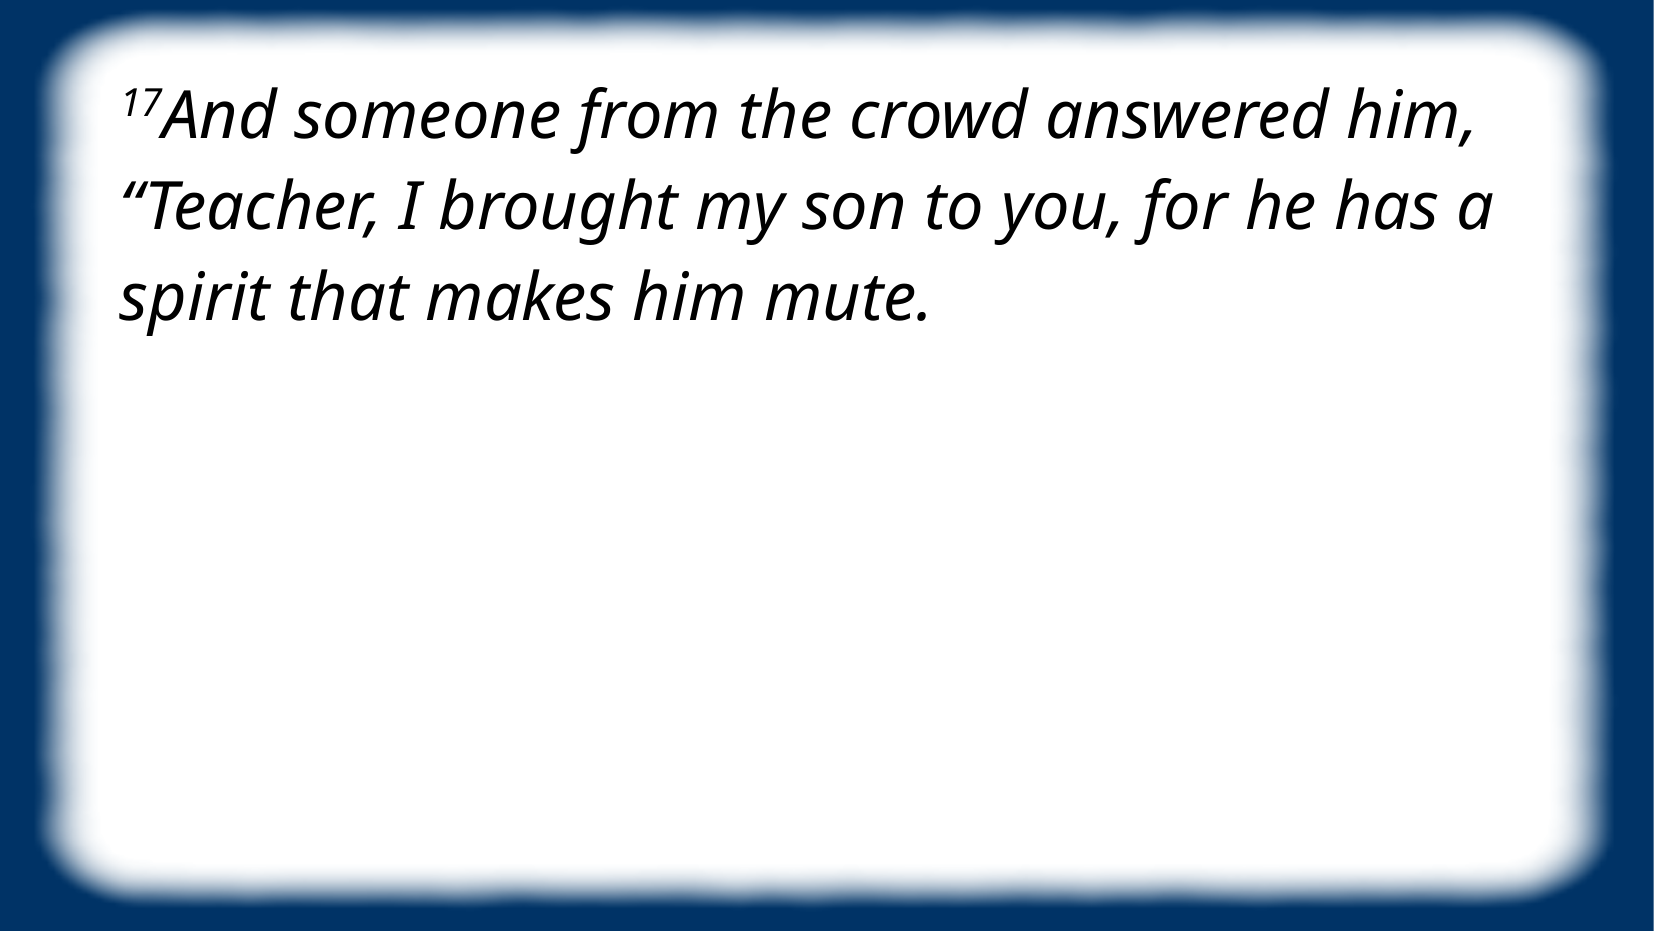

17And someone from the crowd answered him, “Teacher, I brought my son to you, for he has a spirit that makes him mute.